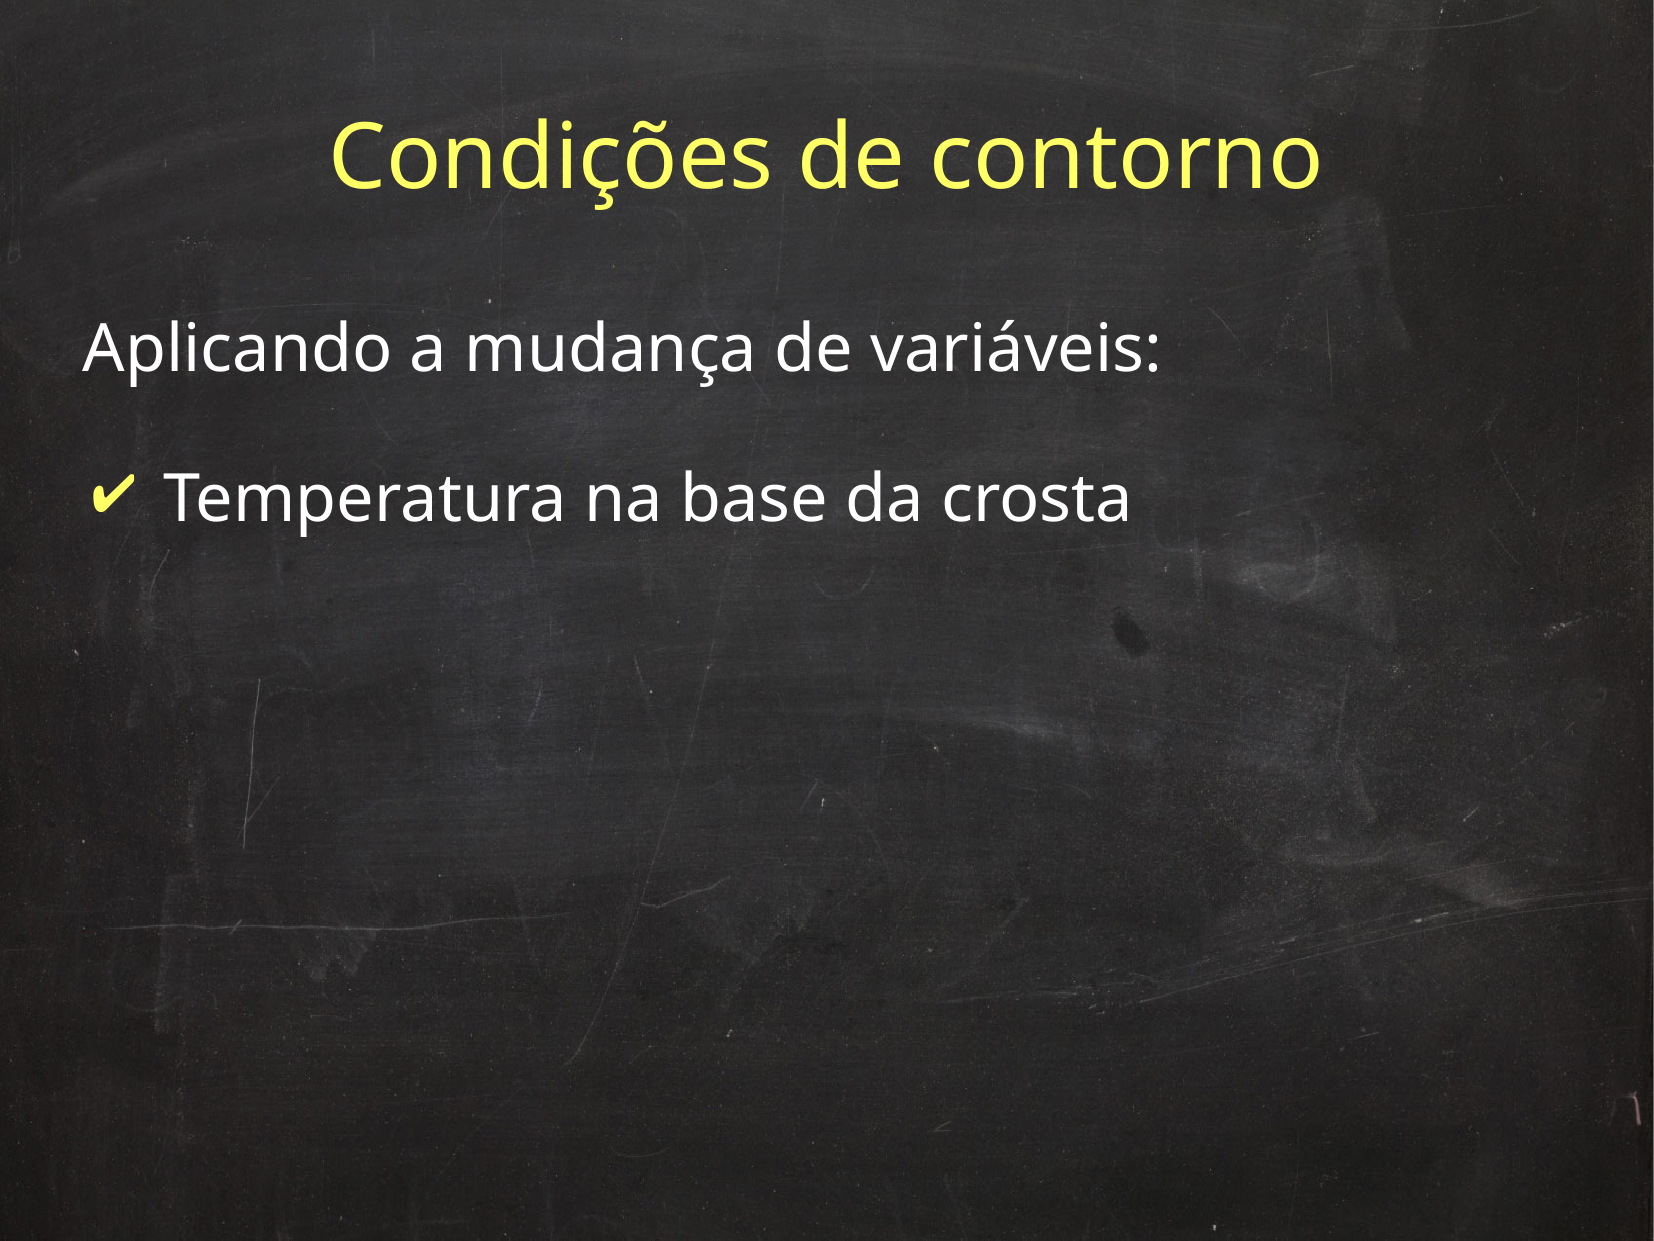

# Condições de contorno
Aplicando a mudança de variáveis:
 Temperatura na base da crosta